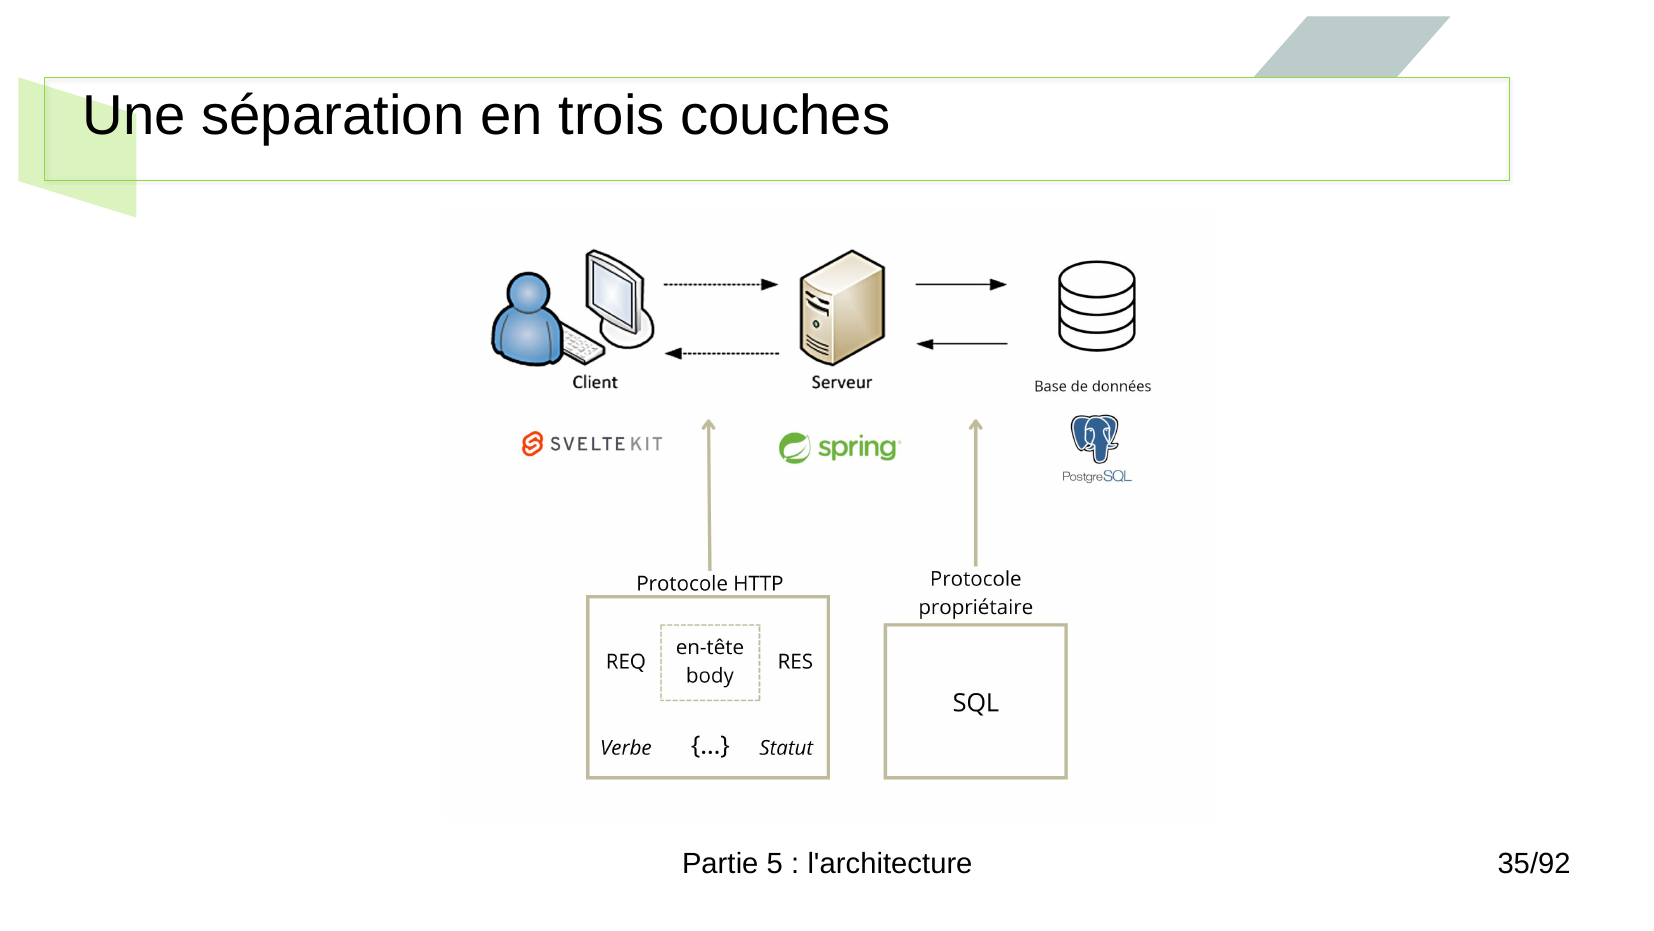

# Une séparation en trois couches
Partie 5 : l'architecture
35